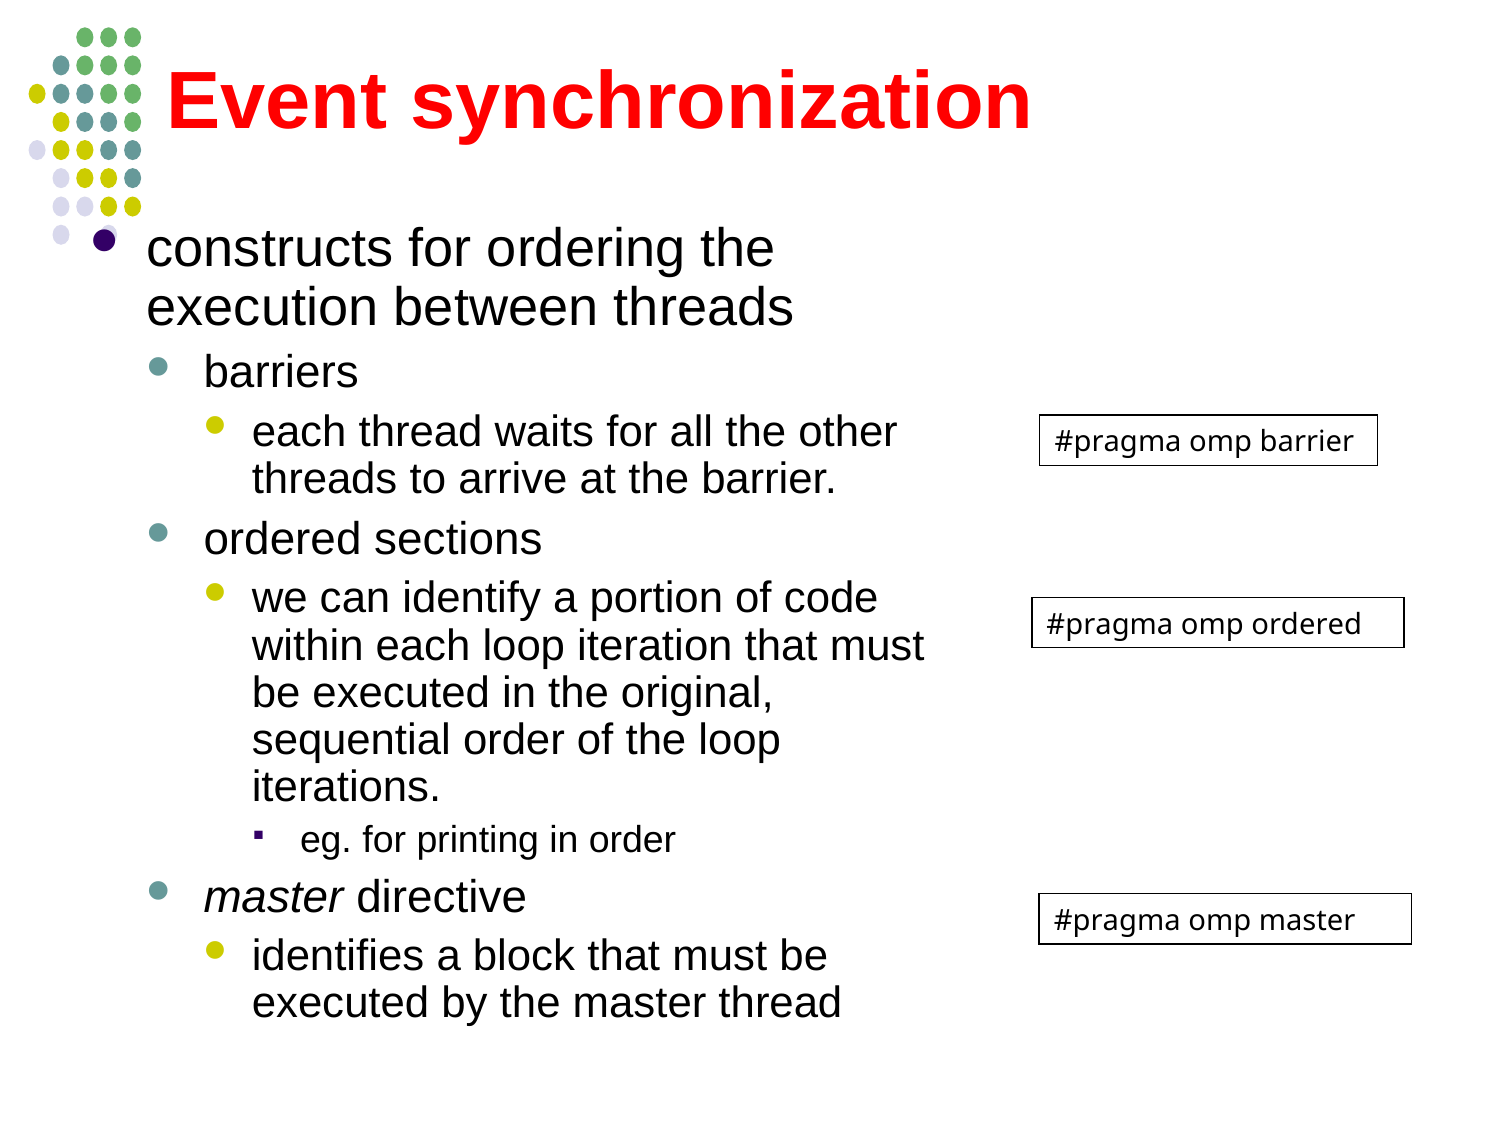

# Event synchronization
constructs for ordering the execution between threads
barriers
each thread waits for all the other threads to arrive at the barrier.
ordered sections
we can identify a portion of code within each loop iteration that must be executed in the original, sequential order of the loop iterations.
eg. for printing in order
master directive
identifies a block that must be executed by the master thread
#pragma omp barrier
#pragma omp ordered
#pragma omp master